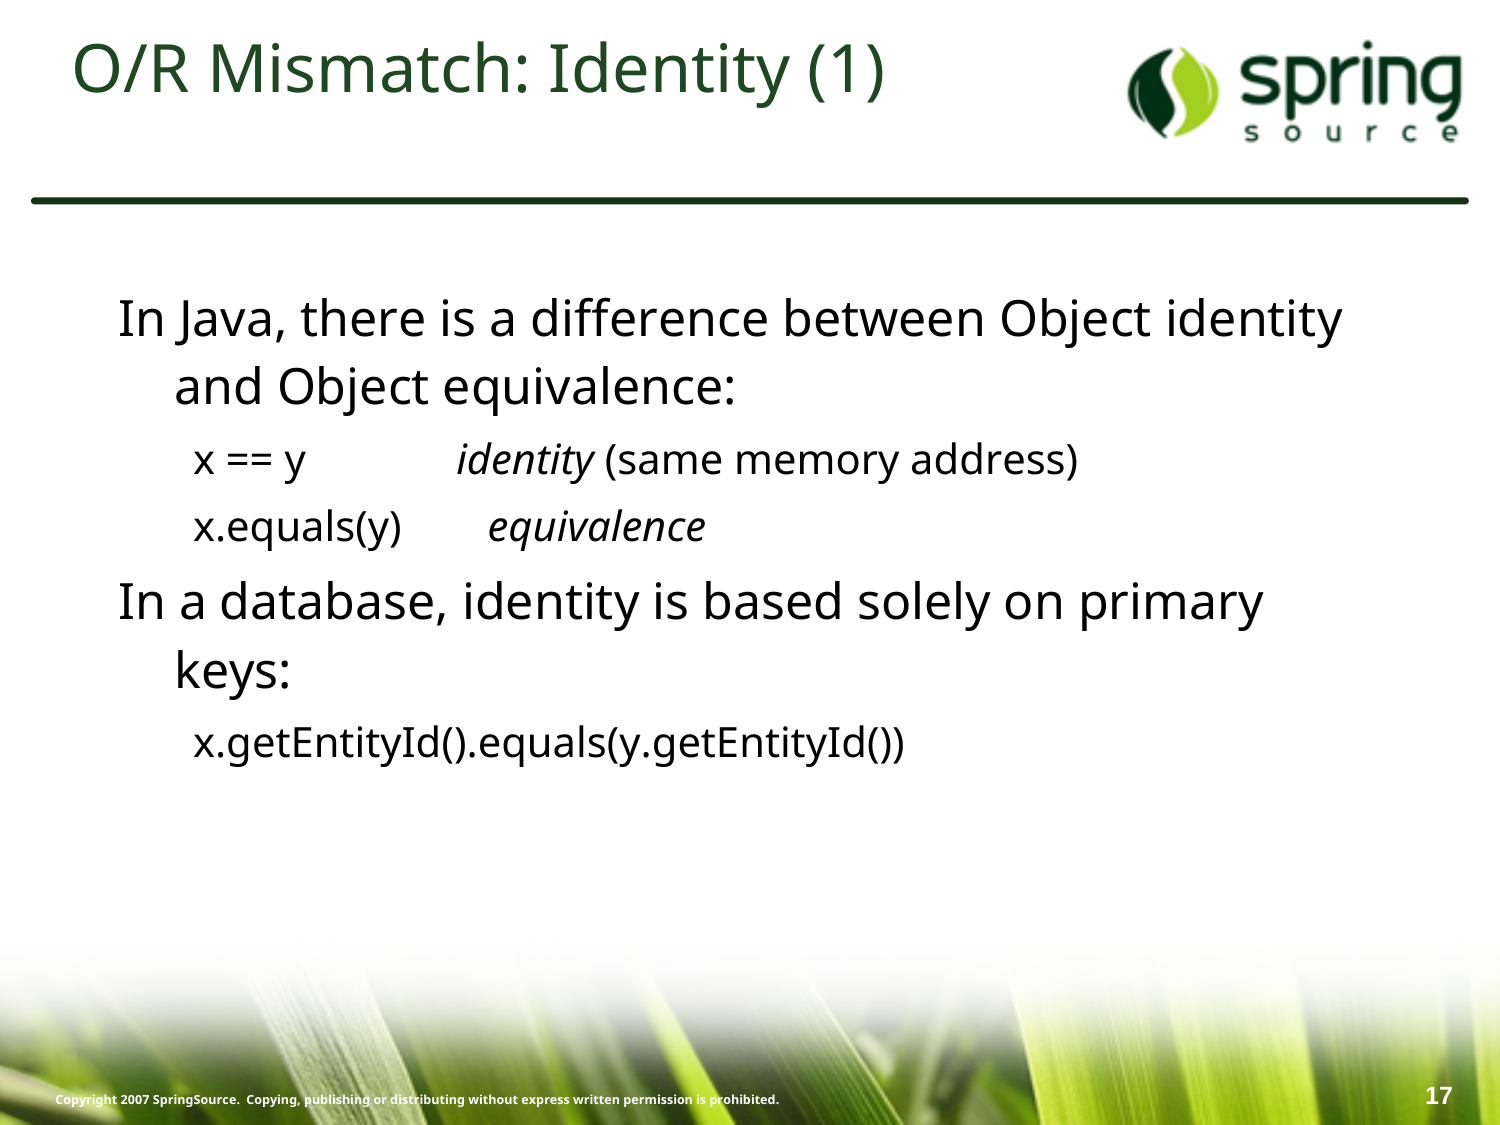

# O/R Mismatch: Identity (1)
In Java, there is a difference between Object identity and Object equivalence:
x == y identity (same memory address)
x.equals(y) equivalence
In a database, identity is based solely on primary keys:
x.getEntityId().equals(y.getEntityId())